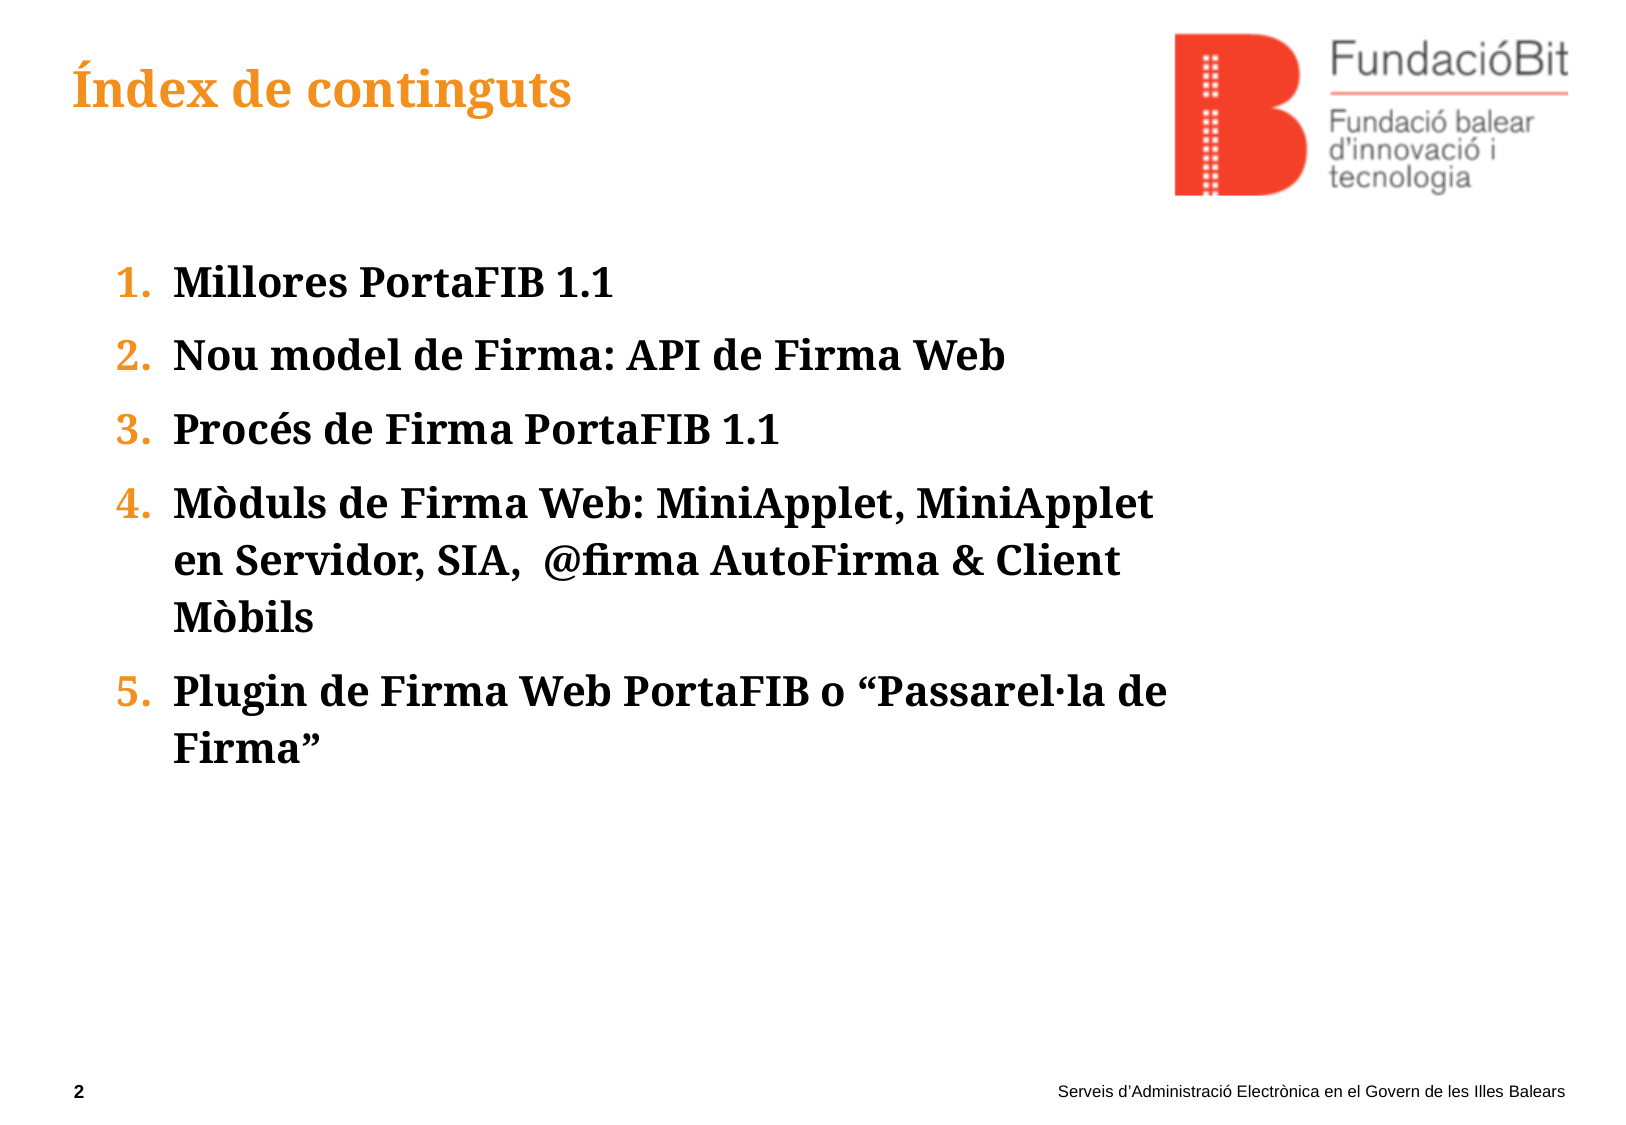

Índex de continguts
| Millores PortaFIB 1.1 |
| --- |
| Nou model de Firma: API de Firma Web |
| Procés de Firma PortaFIB 1.1 |
| Mòduls de Firma Web: MiniApplet, MiniApplet en Servidor, SIA, @firma AutoFirma & Client Mòbils |
| Plugin de Firma Web PortaFIB o “Passarel·la de Firma” |
| |